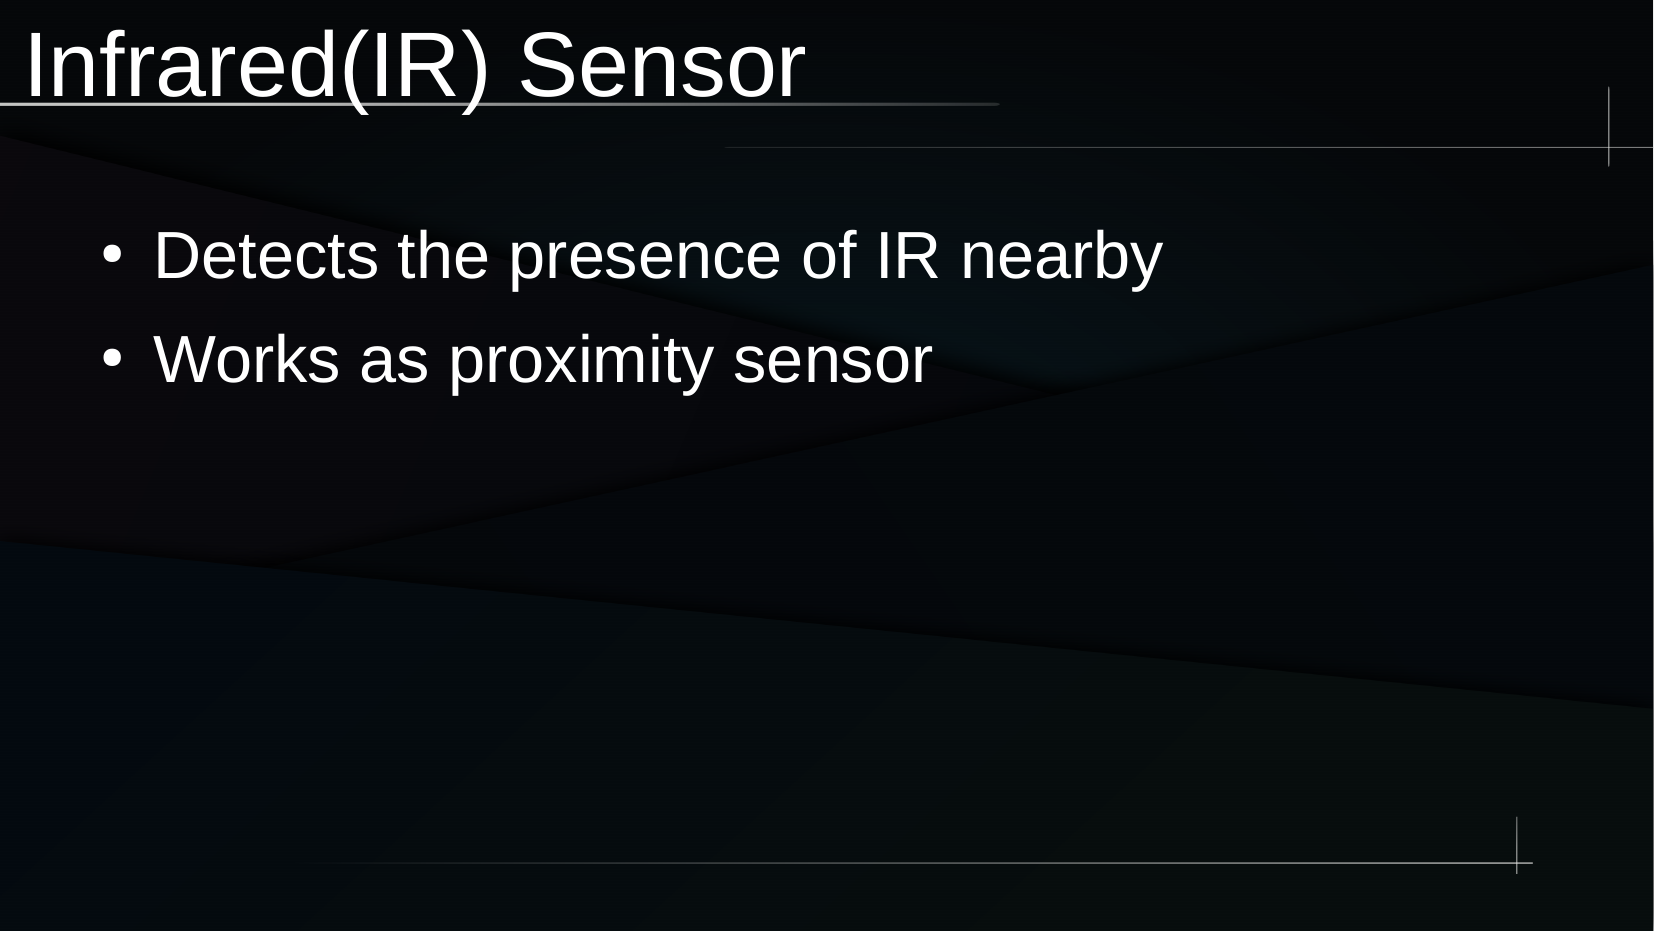

# Infrared(IR) Sensor
Detects the presence of IR nearby
Works as proximity sensor